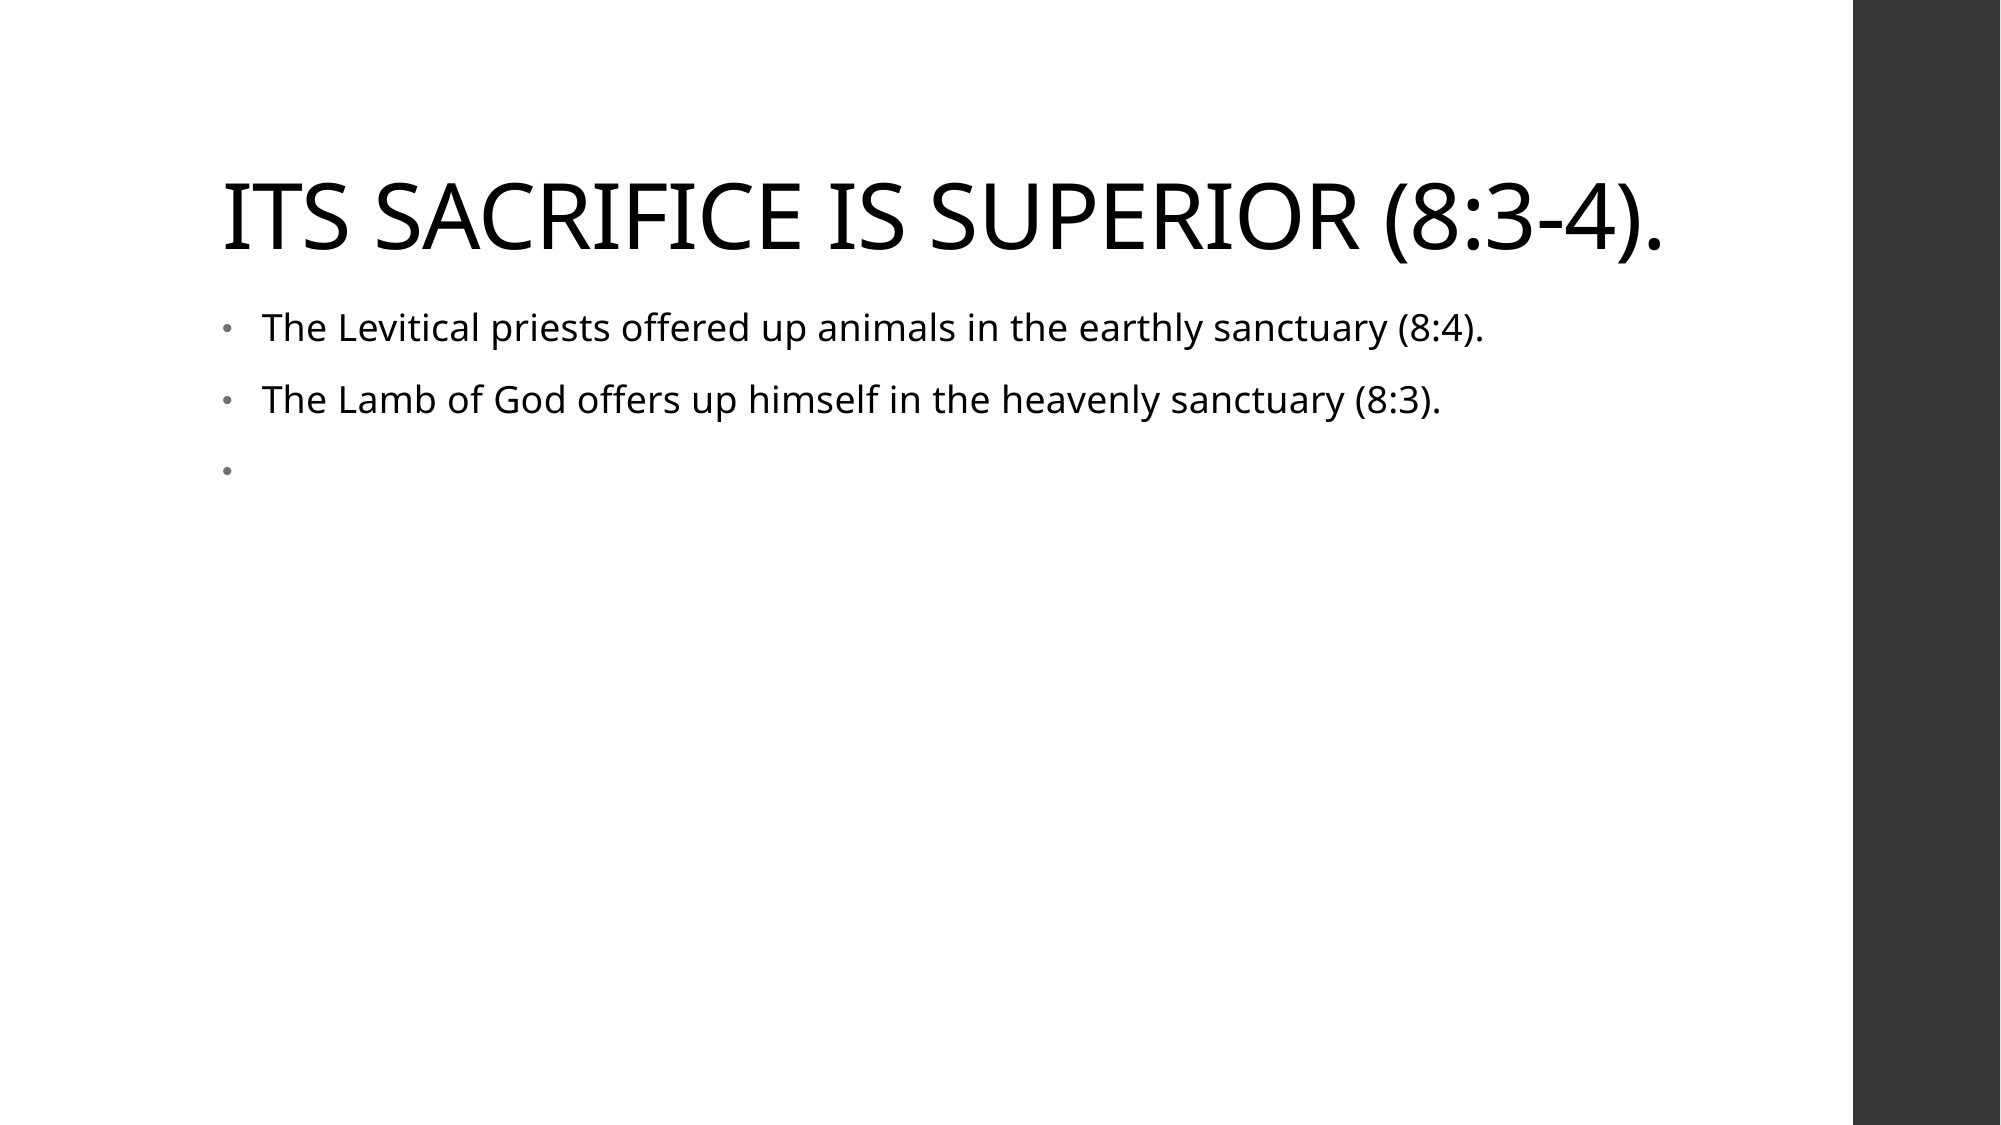

# ITS SACRIFICE IS SUPERIOR (8:3-4).
 The Levitical priests offered up animals in the earthly sanctuary (8:4).
 The Lamb of God offers up himself in the heavenly sanctuary (8:3).